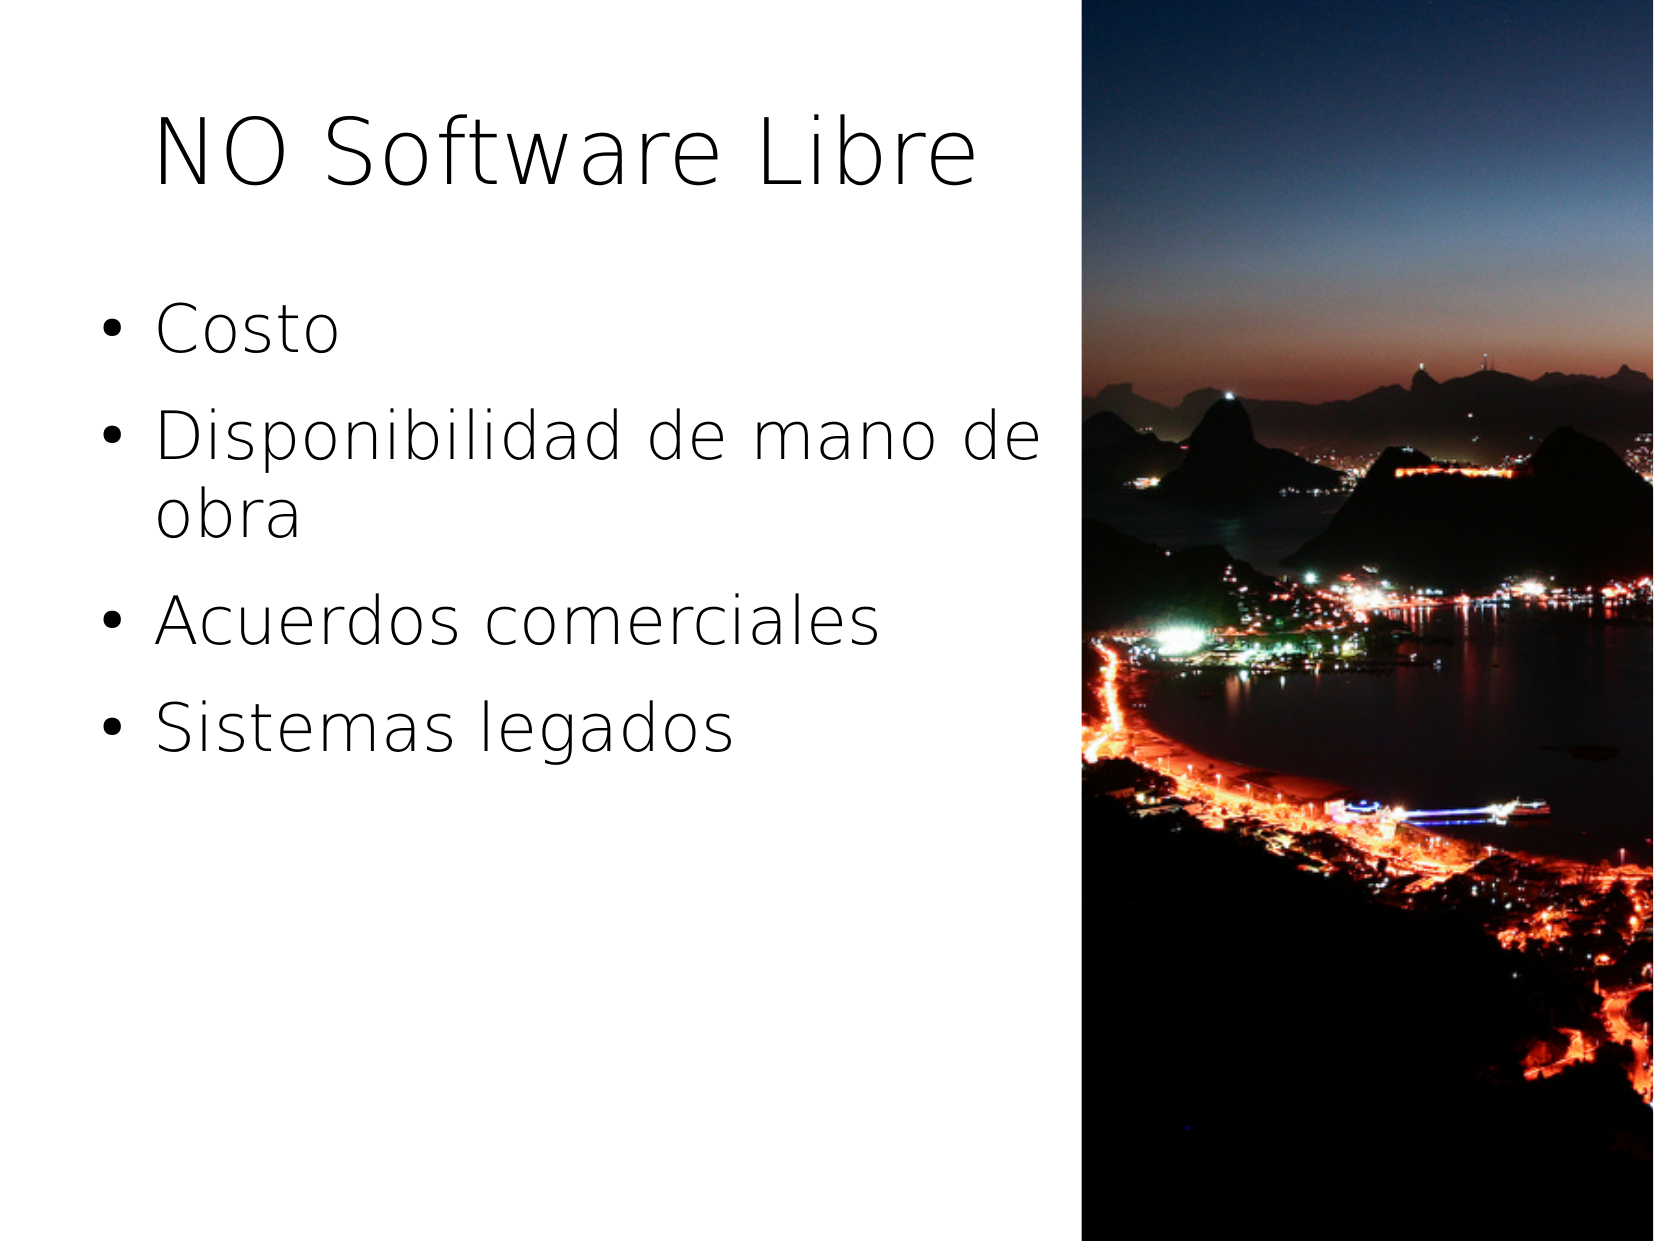

# NO Software Libre
Costo
Disponibilidad de mano de obra
Acuerdos comerciales
Sistemas legados